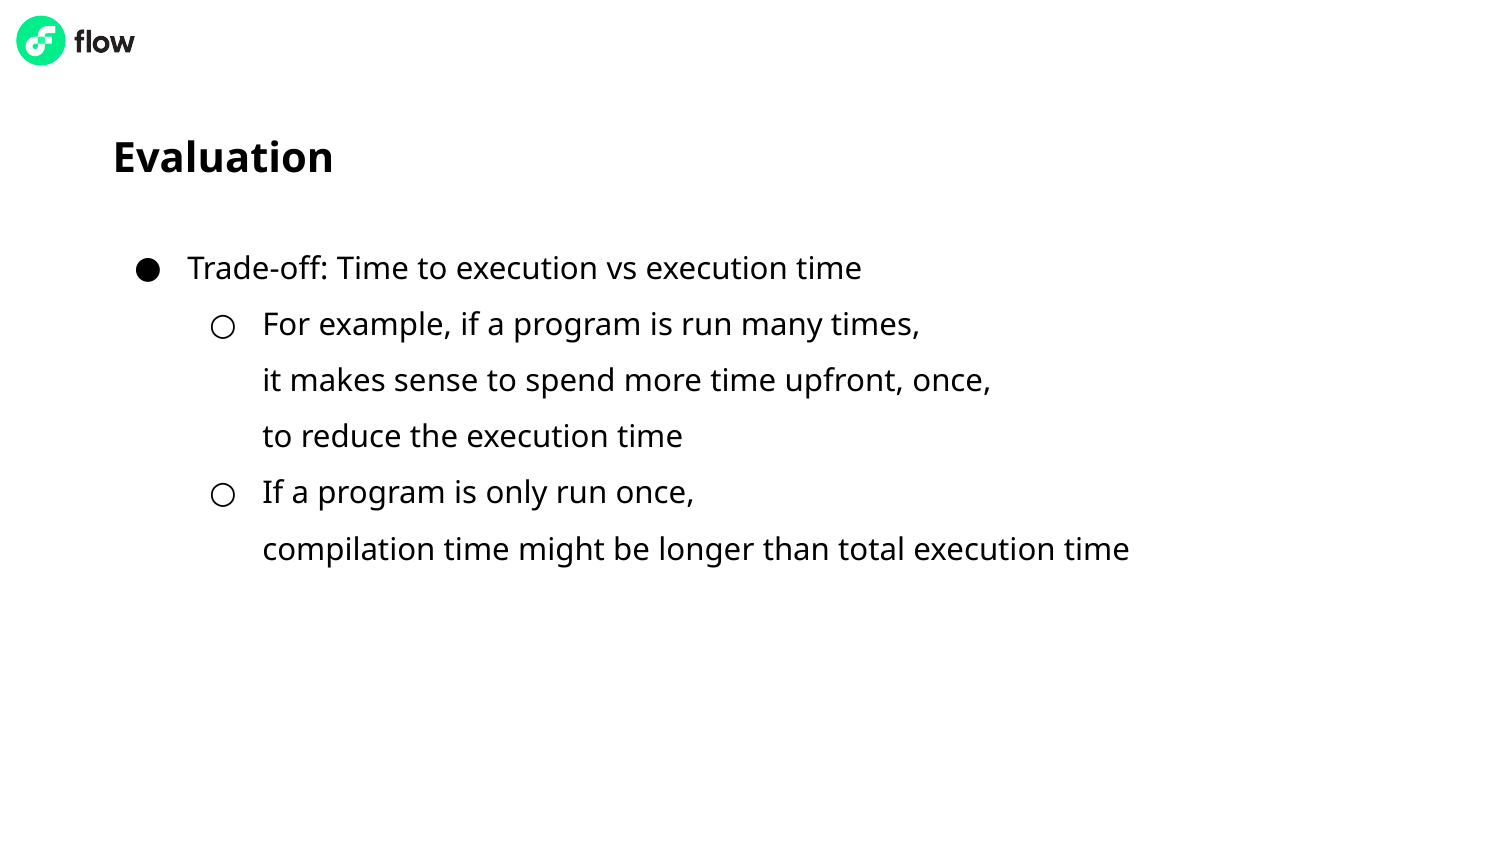

Evaluation
Trade-off: Time to execution vs execution time
For example, if a program is run many times,
it makes sense to spend more time upfront, once,
to reduce the execution time
If a program is only run once,
compilation time might be longer than total execution time